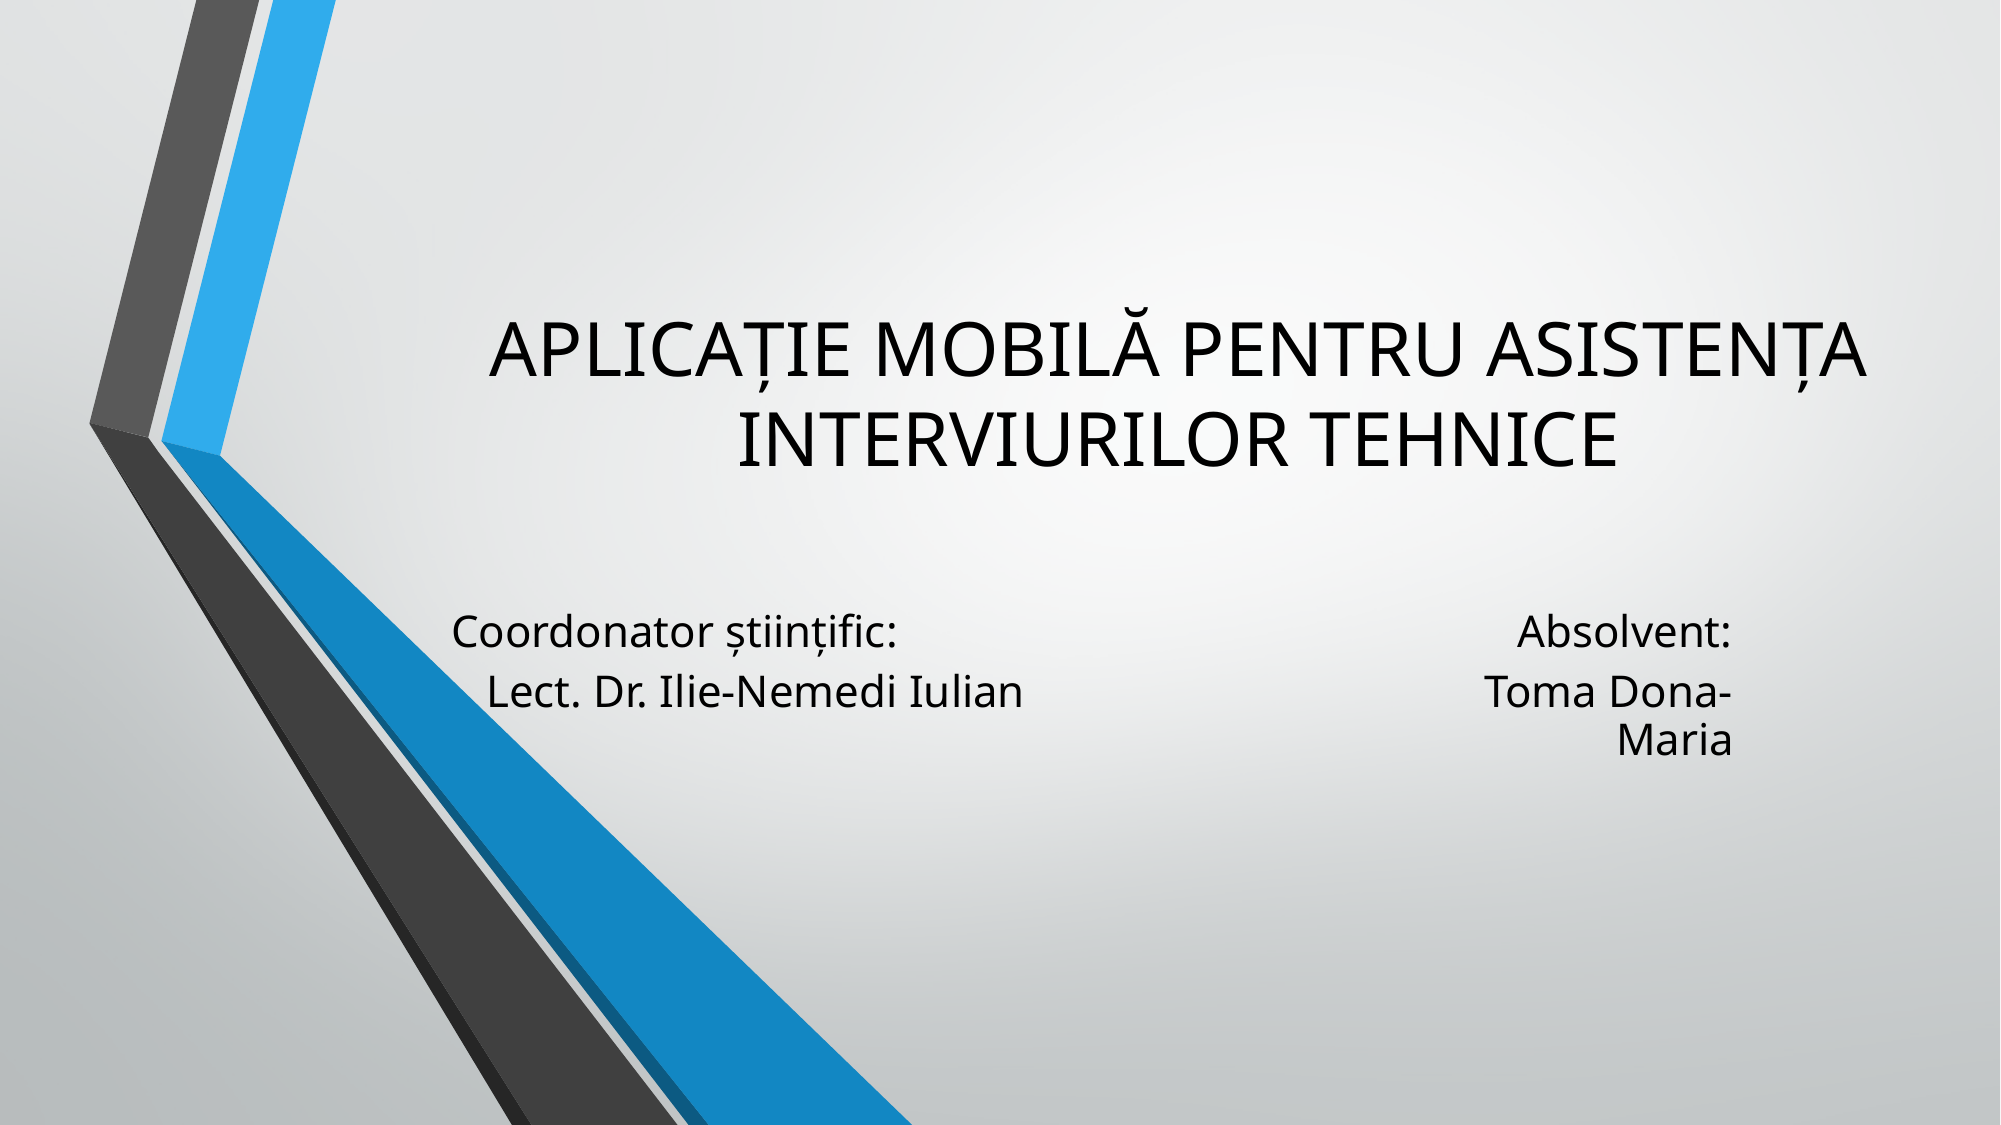

# APLICAȚIE MOBILĂ PENTRU ASISTENȚA INTERVIURILOR TEHNICE
 Coordonator științific: Absolvent:
 Lect. Dr. Ilie-Nemedi Iulian Toma Dona-Maria